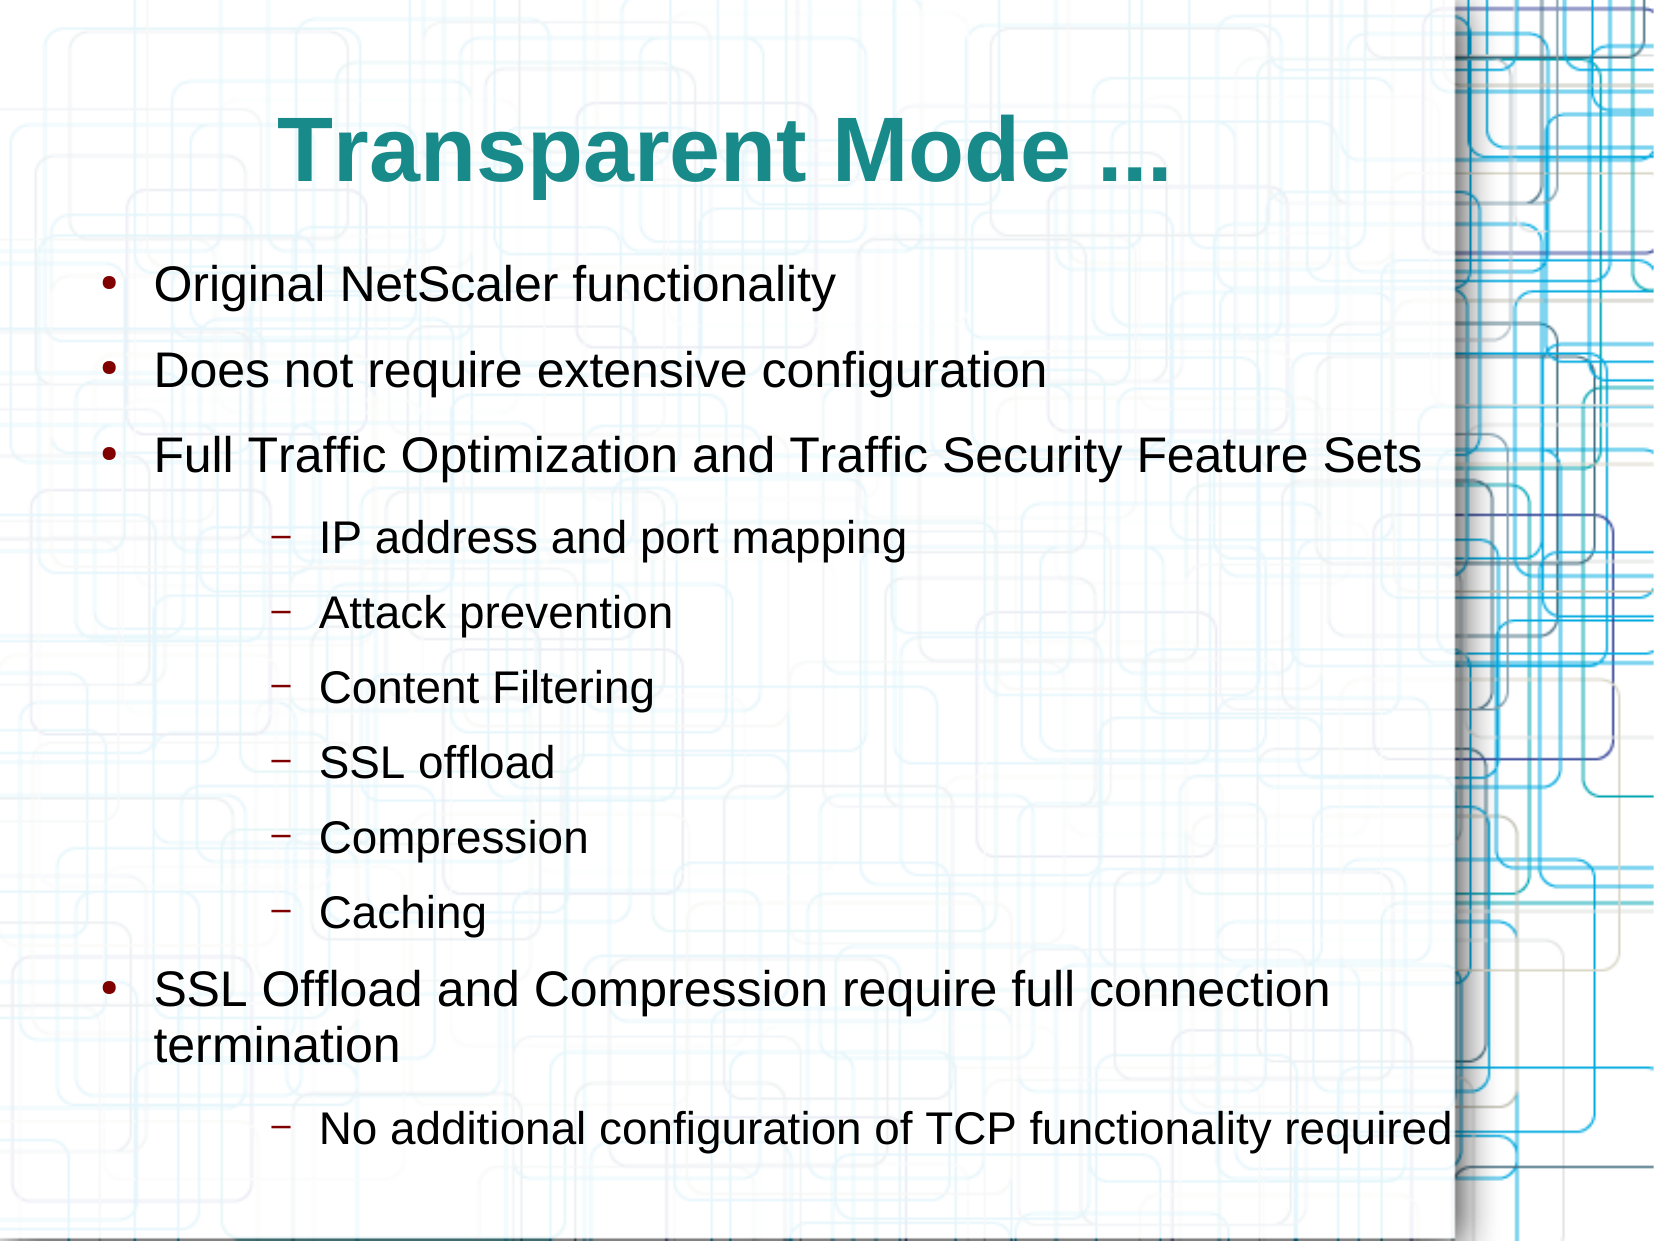

# Transparent Mode ...
Original NetScaler functionality
Does not require extensive configuration
Full Traffic Optimization and Traffic Security Feature Sets
IP address and port mapping
Attack prevention
Content Filtering
SSL offload
Compression
Caching
SSL Offload and Compression require full connection termination
No additional configuration of TCP functionality required